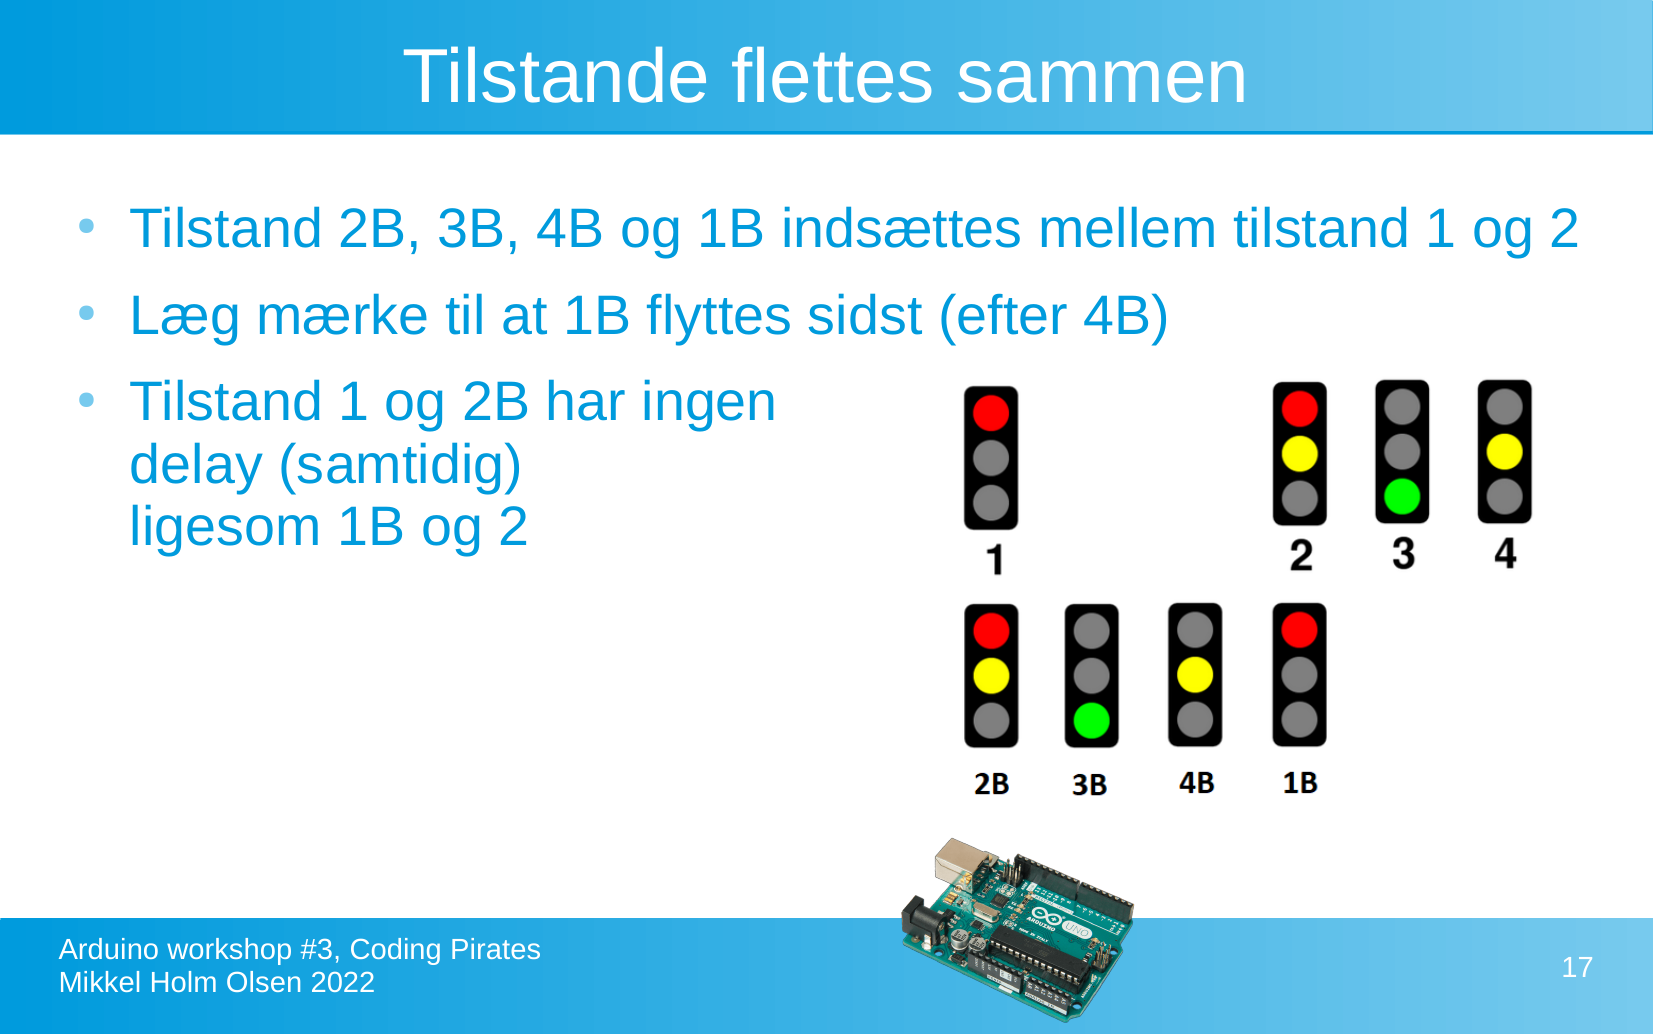

# Tilstande flettes sammen
Tilstand 2B, 3B, 4B og 1B indsættes mellem tilstand 1 og 2
Læg mærke til at 1B flyttes sidst (efter 4B)
Tilstand 1 og 2B har ingen
delay (samtidig)
ligesom 1B og 2
17